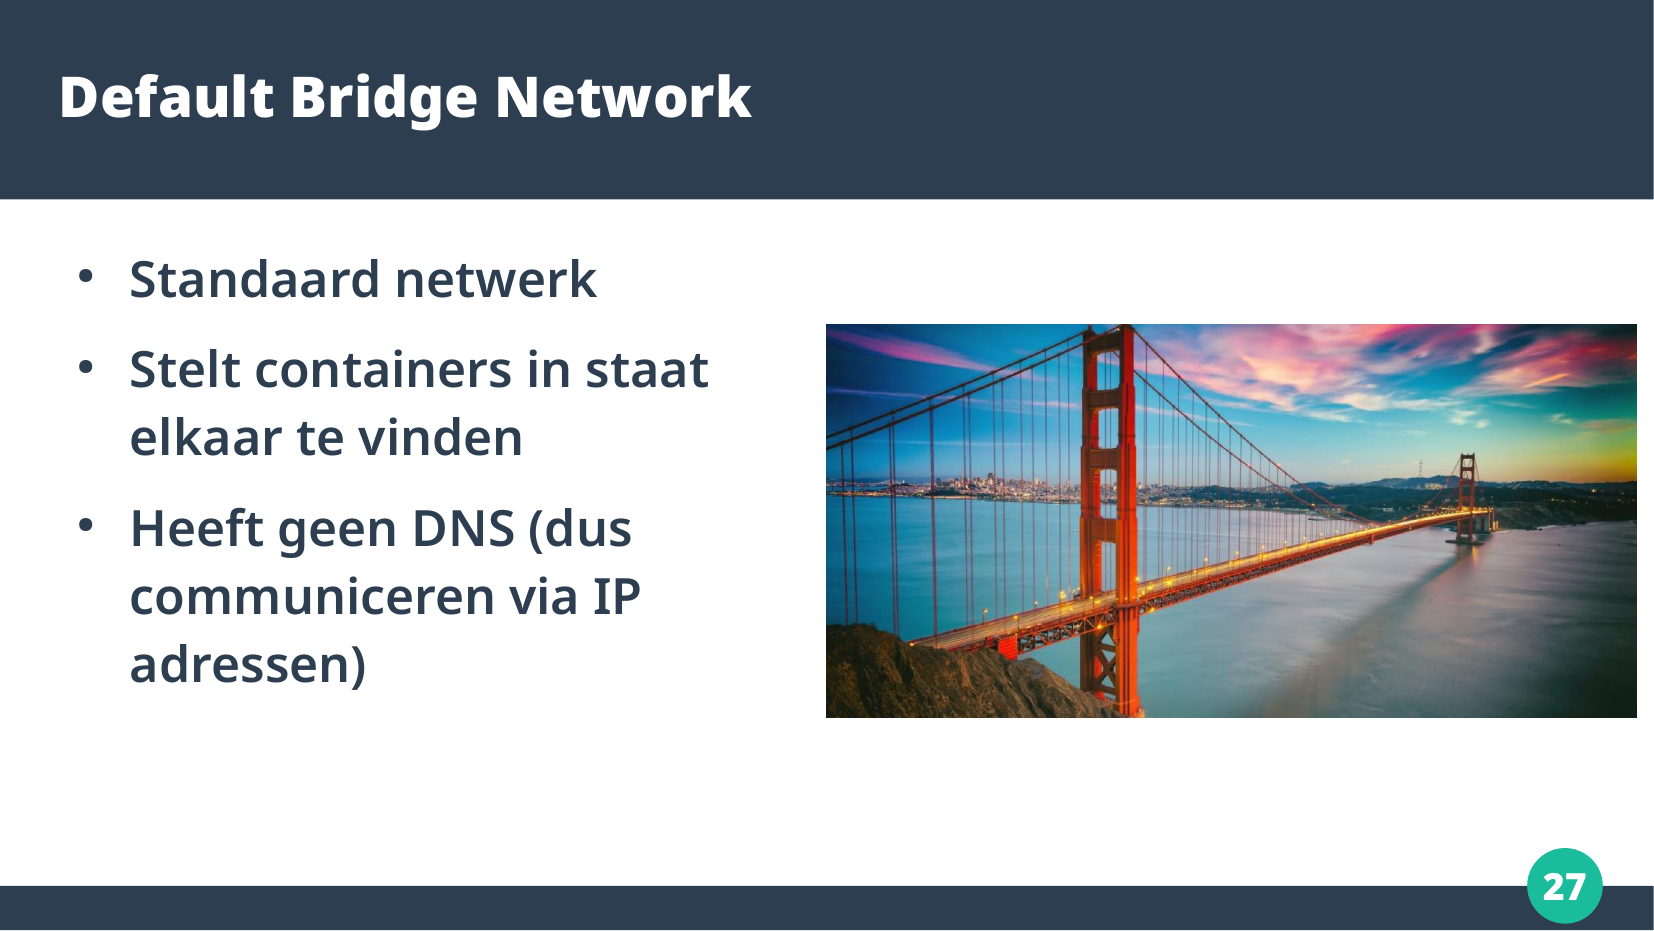

# Default Bridge Network
Standaard netwerk
Stelt containers in staat elkaar te vinden
Heeft geen DNS (dus communiceren via IP adressen)